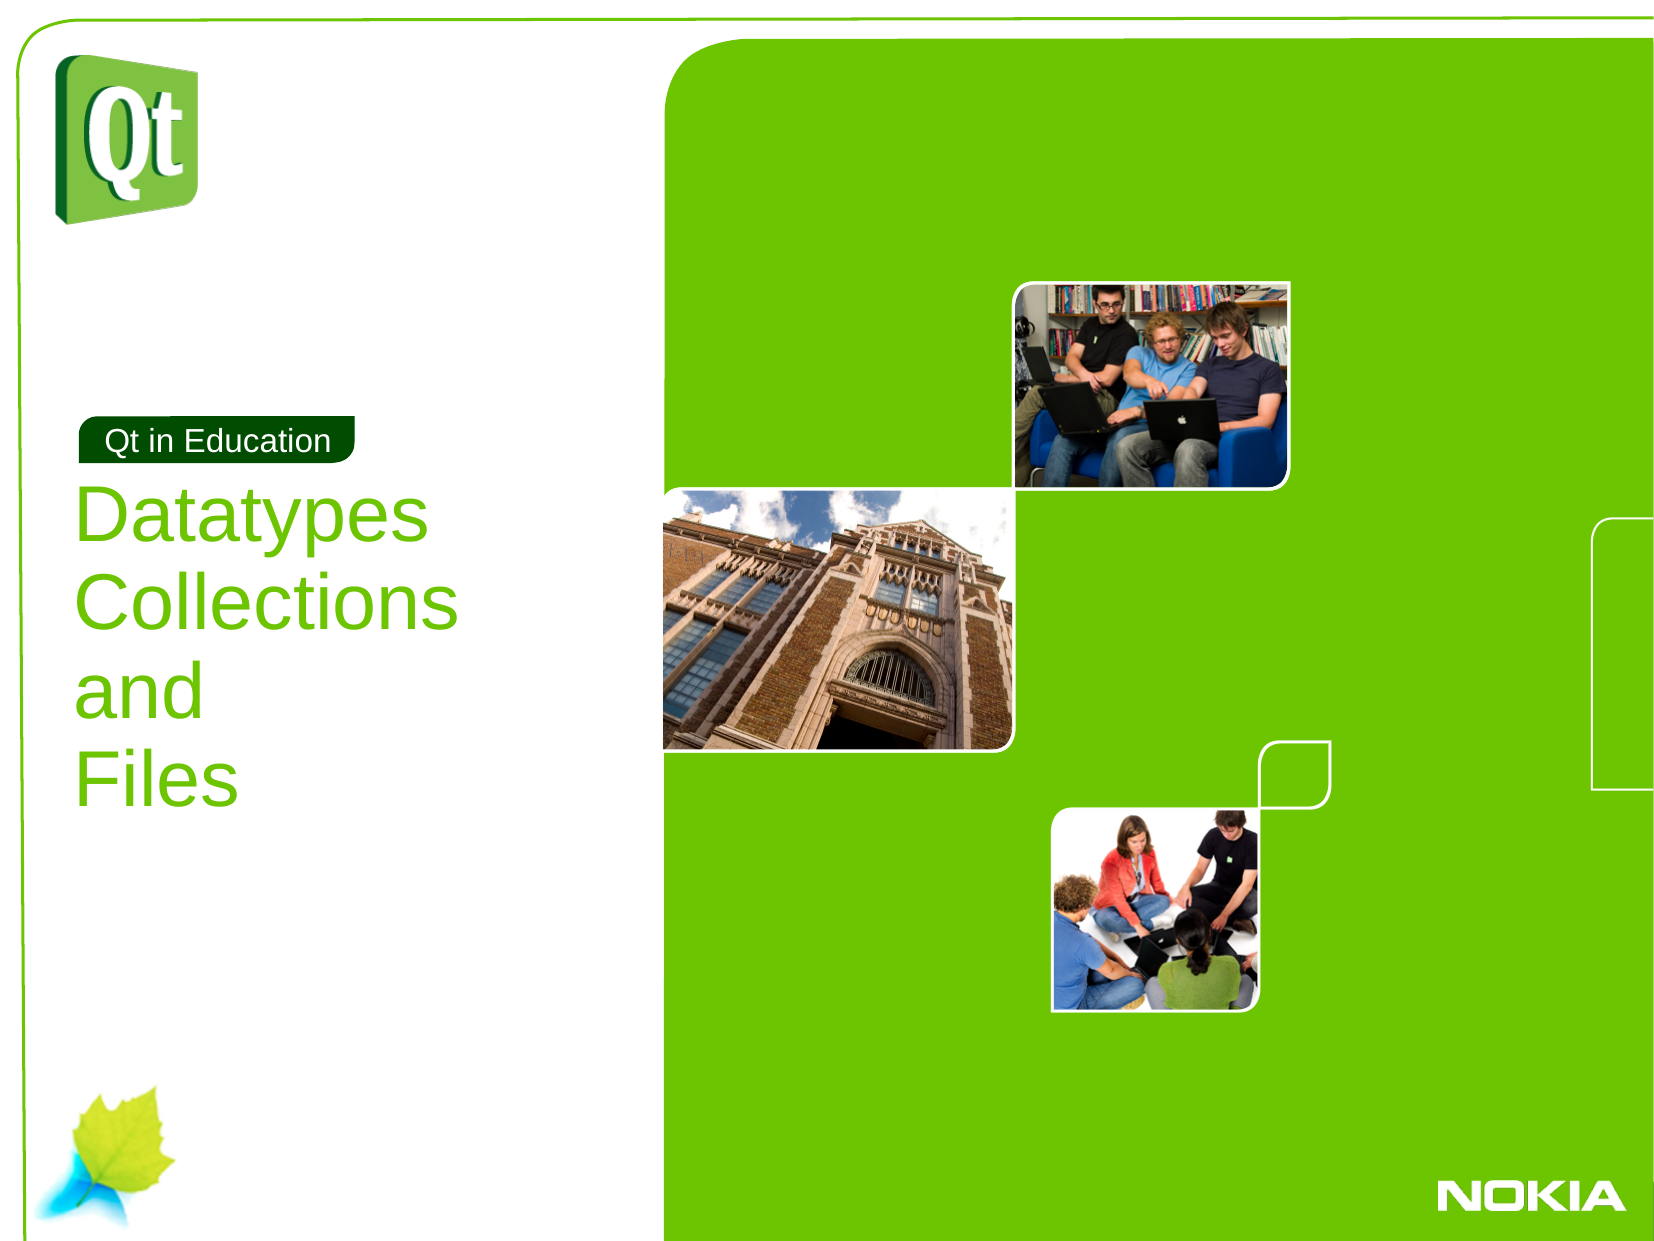

.
Qt in Education
Datatypes
Collections
and
Files